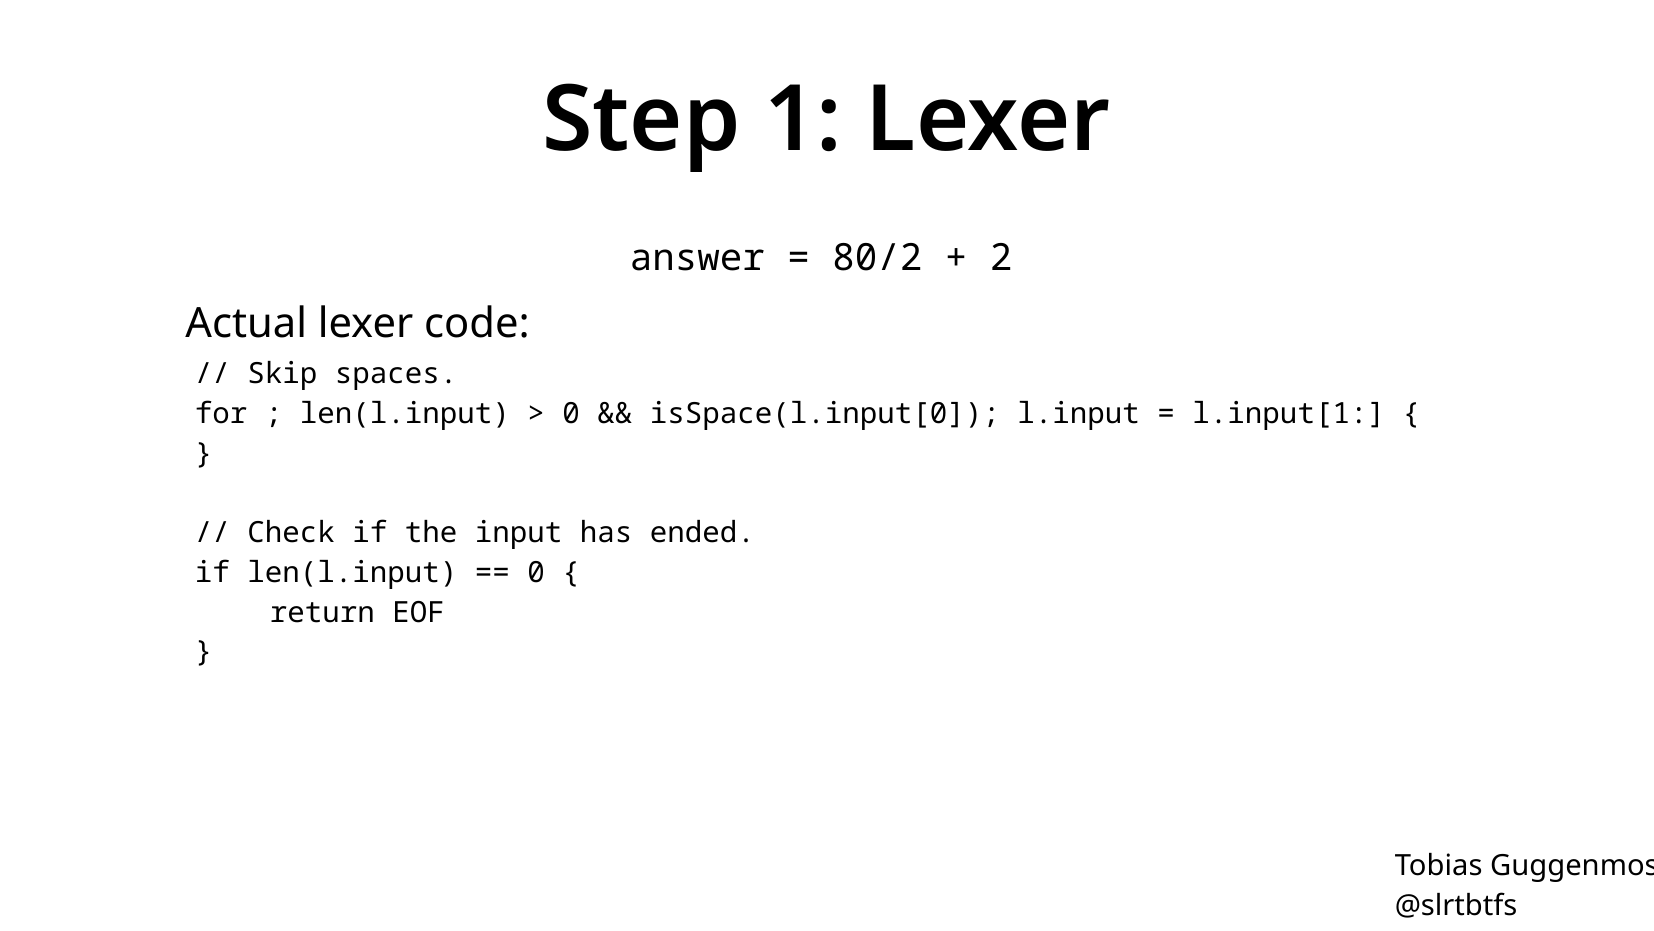

# Step 1: Lexer
answer = 80/2 + 2
Actual lexer code:
// Skip spaces.
for ; len(l.input) > 0 && isSpace(l.input[0]); l.input = l.input[1:] {
}
// Check if the input has ended.
if len(l.input) == 0 {
	return EOF
}